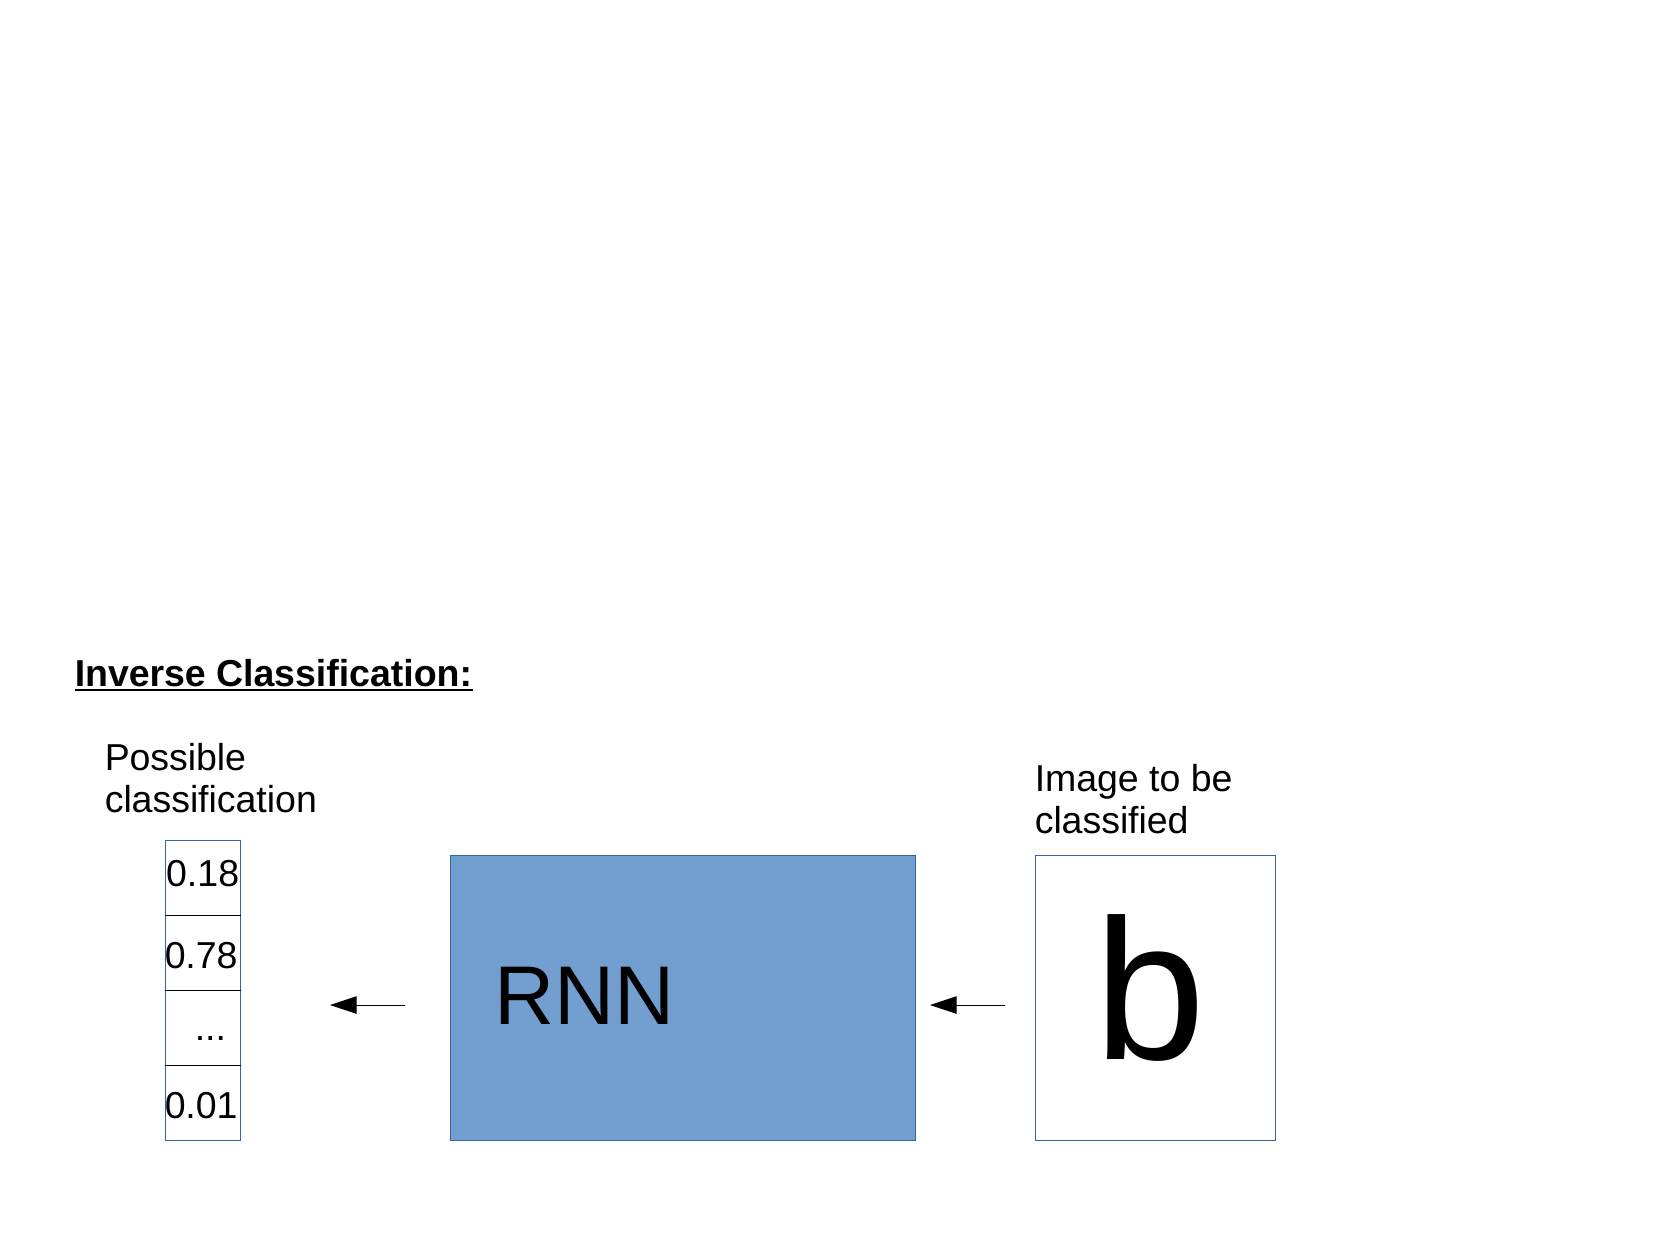

Inverse Classification:
Possible classification
Image to be classified
0.18
b
0.78
RNN
...
0.01